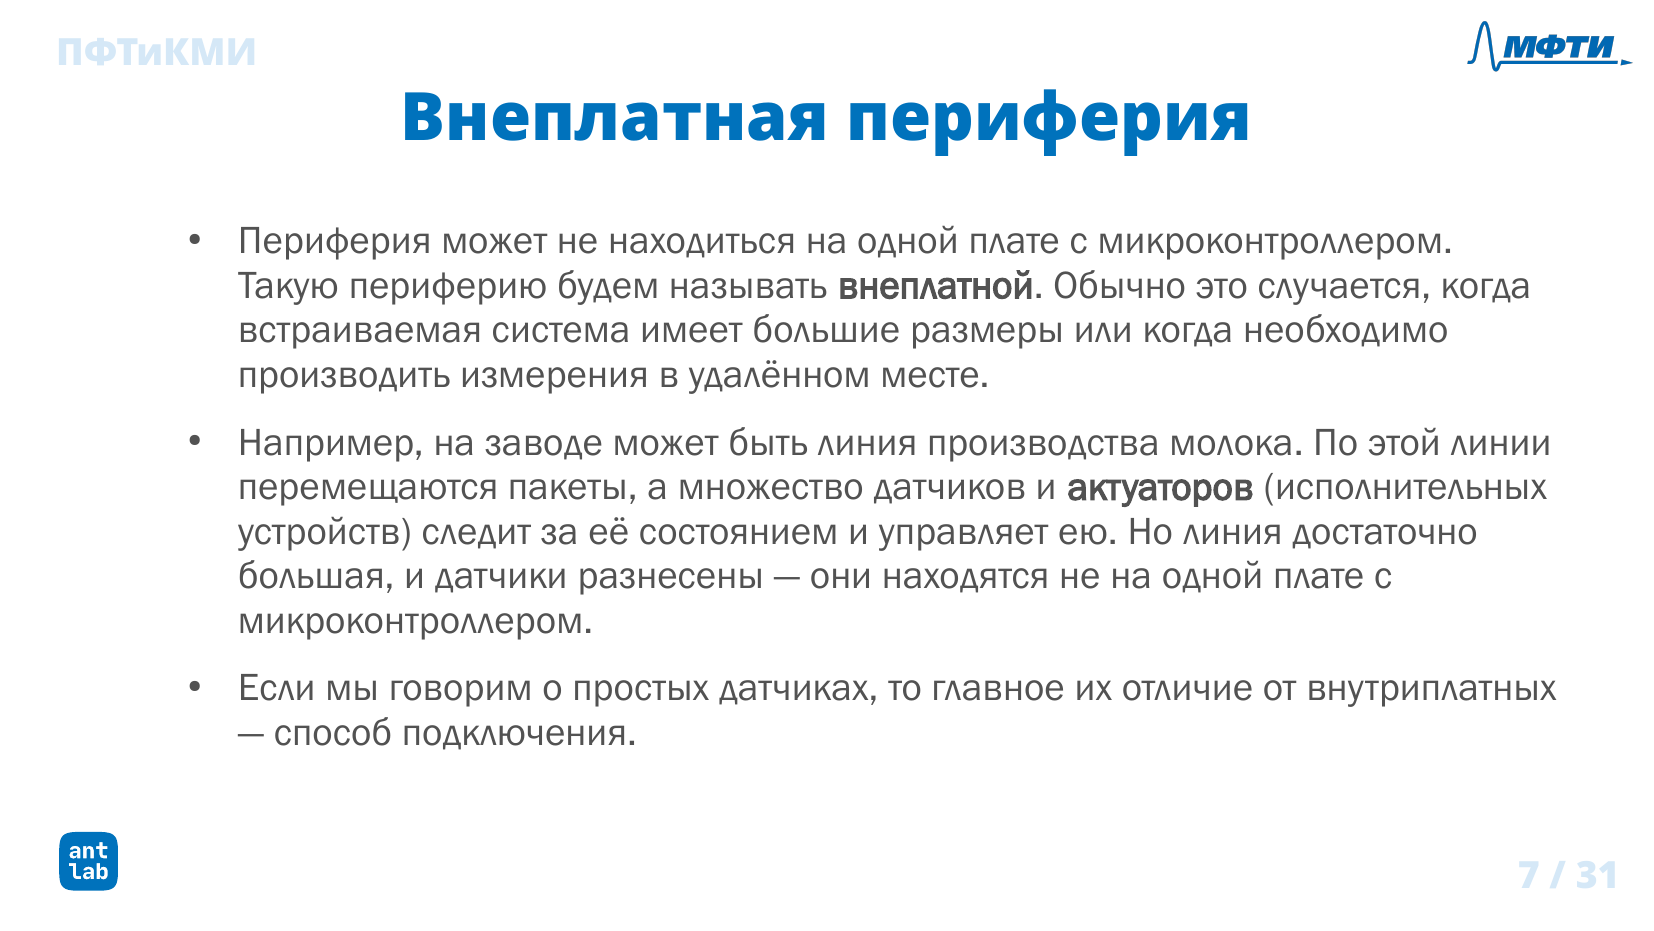

# Внеплатная периферия
Периферия может не находиться на одной плате с микроконтроллером. Такую периферию будем называть внеплатной. Обычно это случается, когда встраиваемая система имеет большие размеры или когда необходимо производить измерения в удалённом месте.
Например, на заводе может быть линия производства молока. По этой линии перемещаются пакеты, а множество датчиков и актуаторов (исполнительных устройств) следит за её состоянием и управляет ею. Но линия достаточно большая, и датчики разнесены — они находятся не на одной плате с микроконтроллером.
Если мы говорим о простых датчиках, то главное их отличие от внутриплатных — способ подключения.